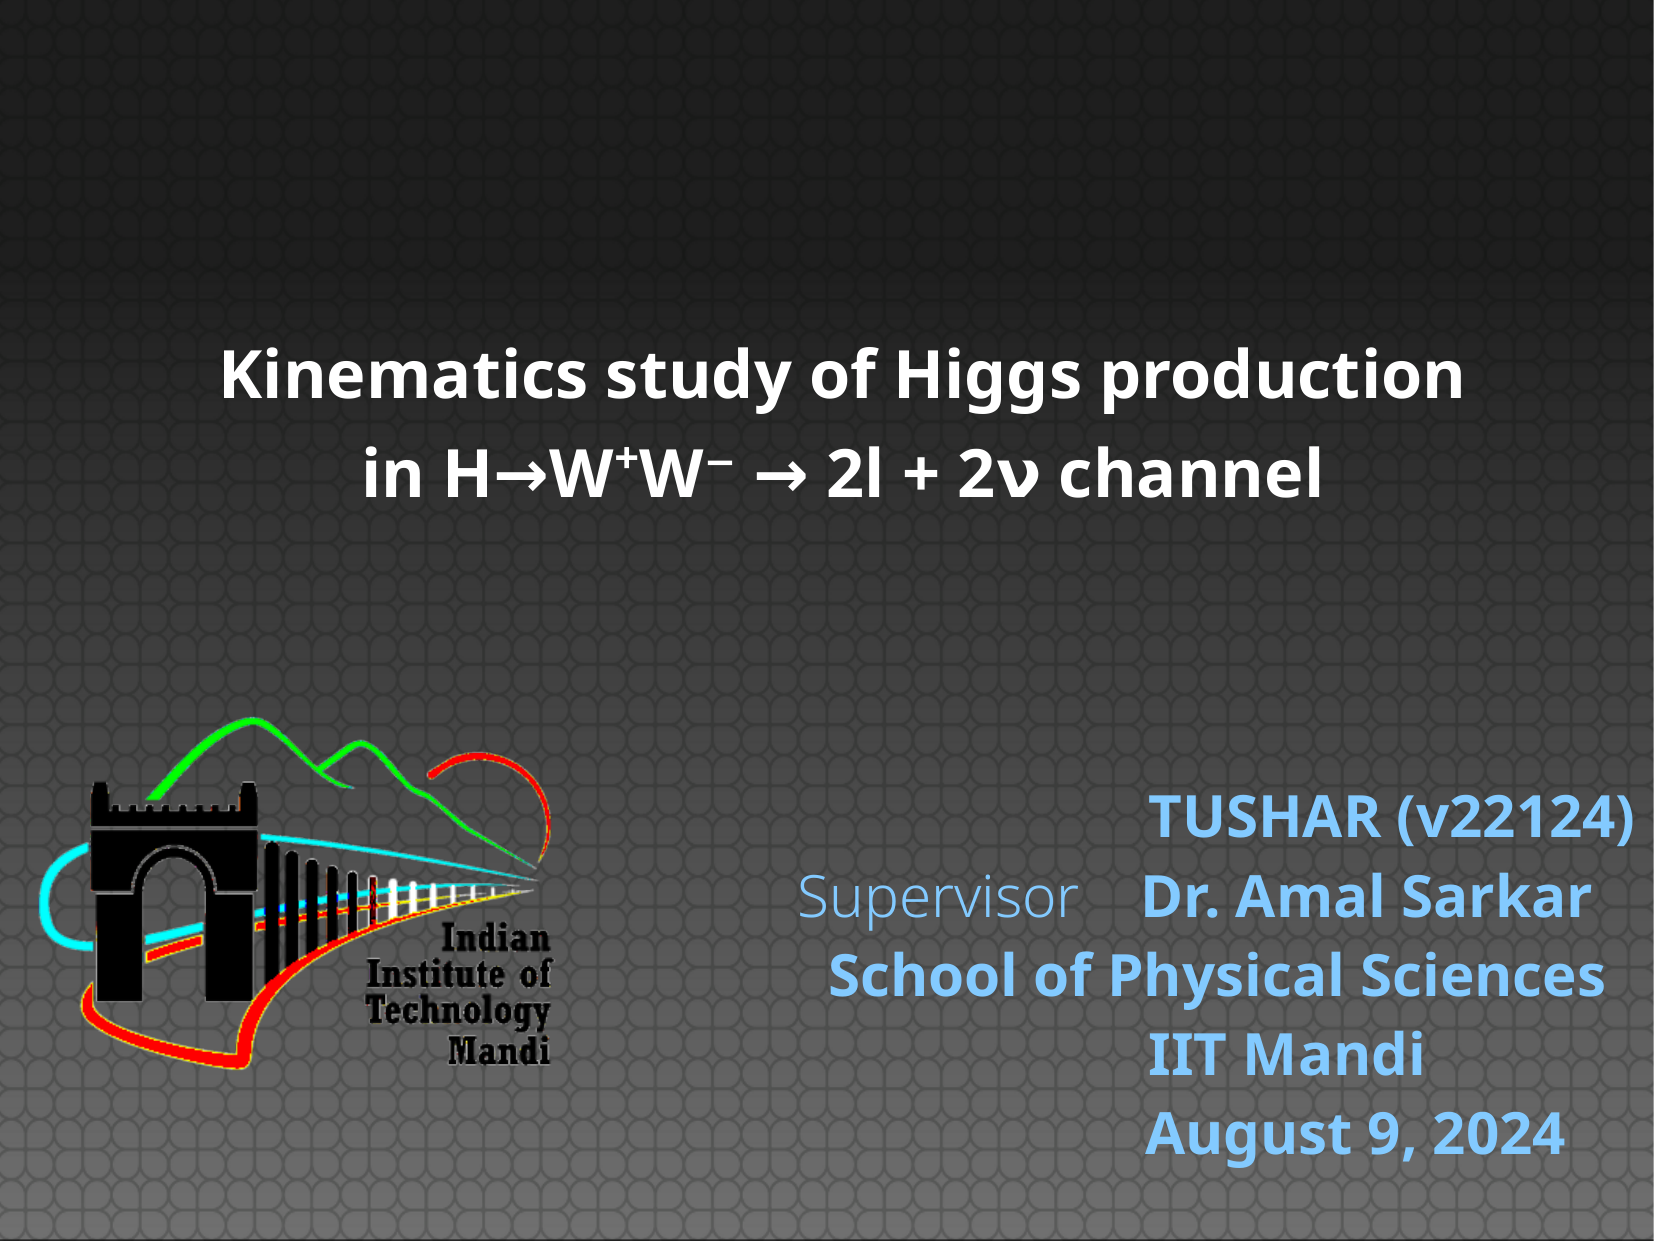

Kinematics study of Higgs production
in H→W+W− → 2l + 2ν channel
 TUSHAR (v22124)
 Supervisor Dr. Amal Sarkar
 School of Physical Sciences
 IIT Mandi
 August 9, 2024